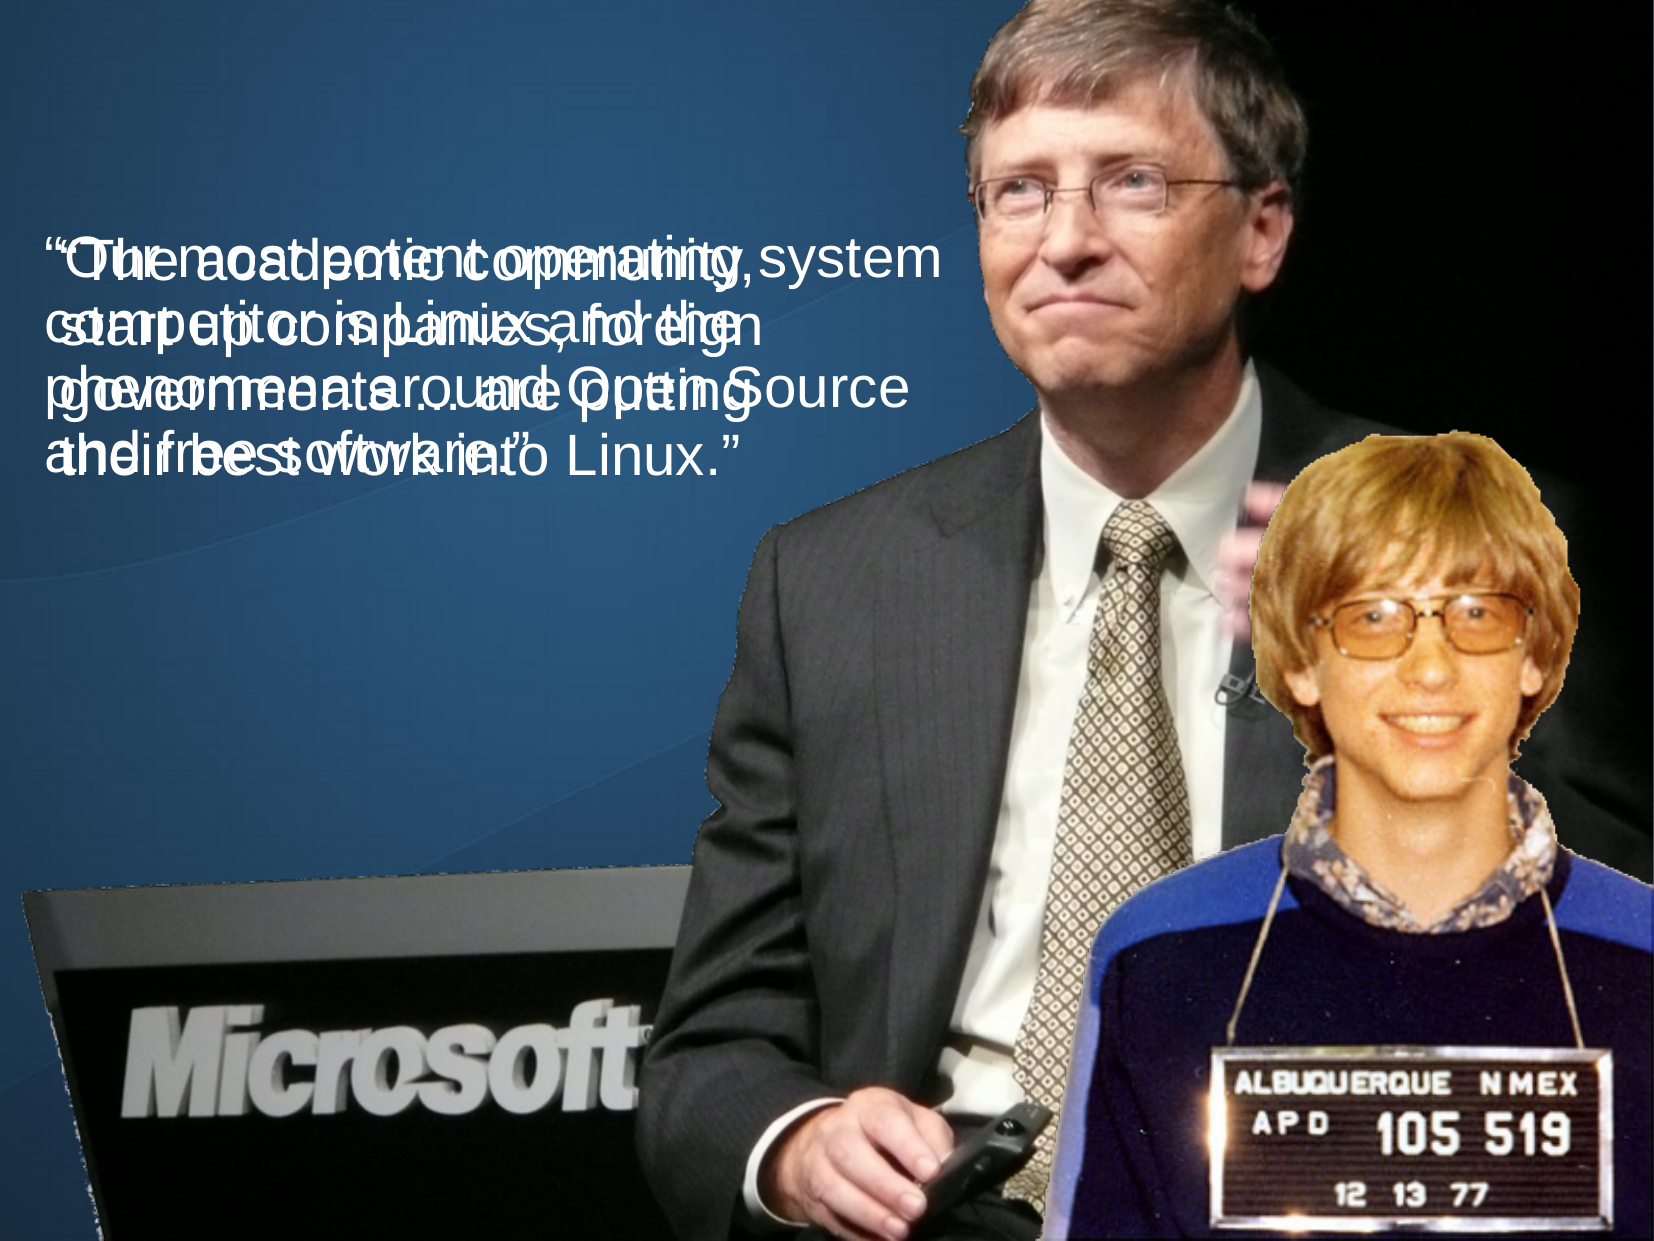

“Our most potent operating system competitor is Linux and the phenomena around Open Source and free software.”
“The academic community,
start up companies, foreign governments ... are putting
their best work into Linux.”